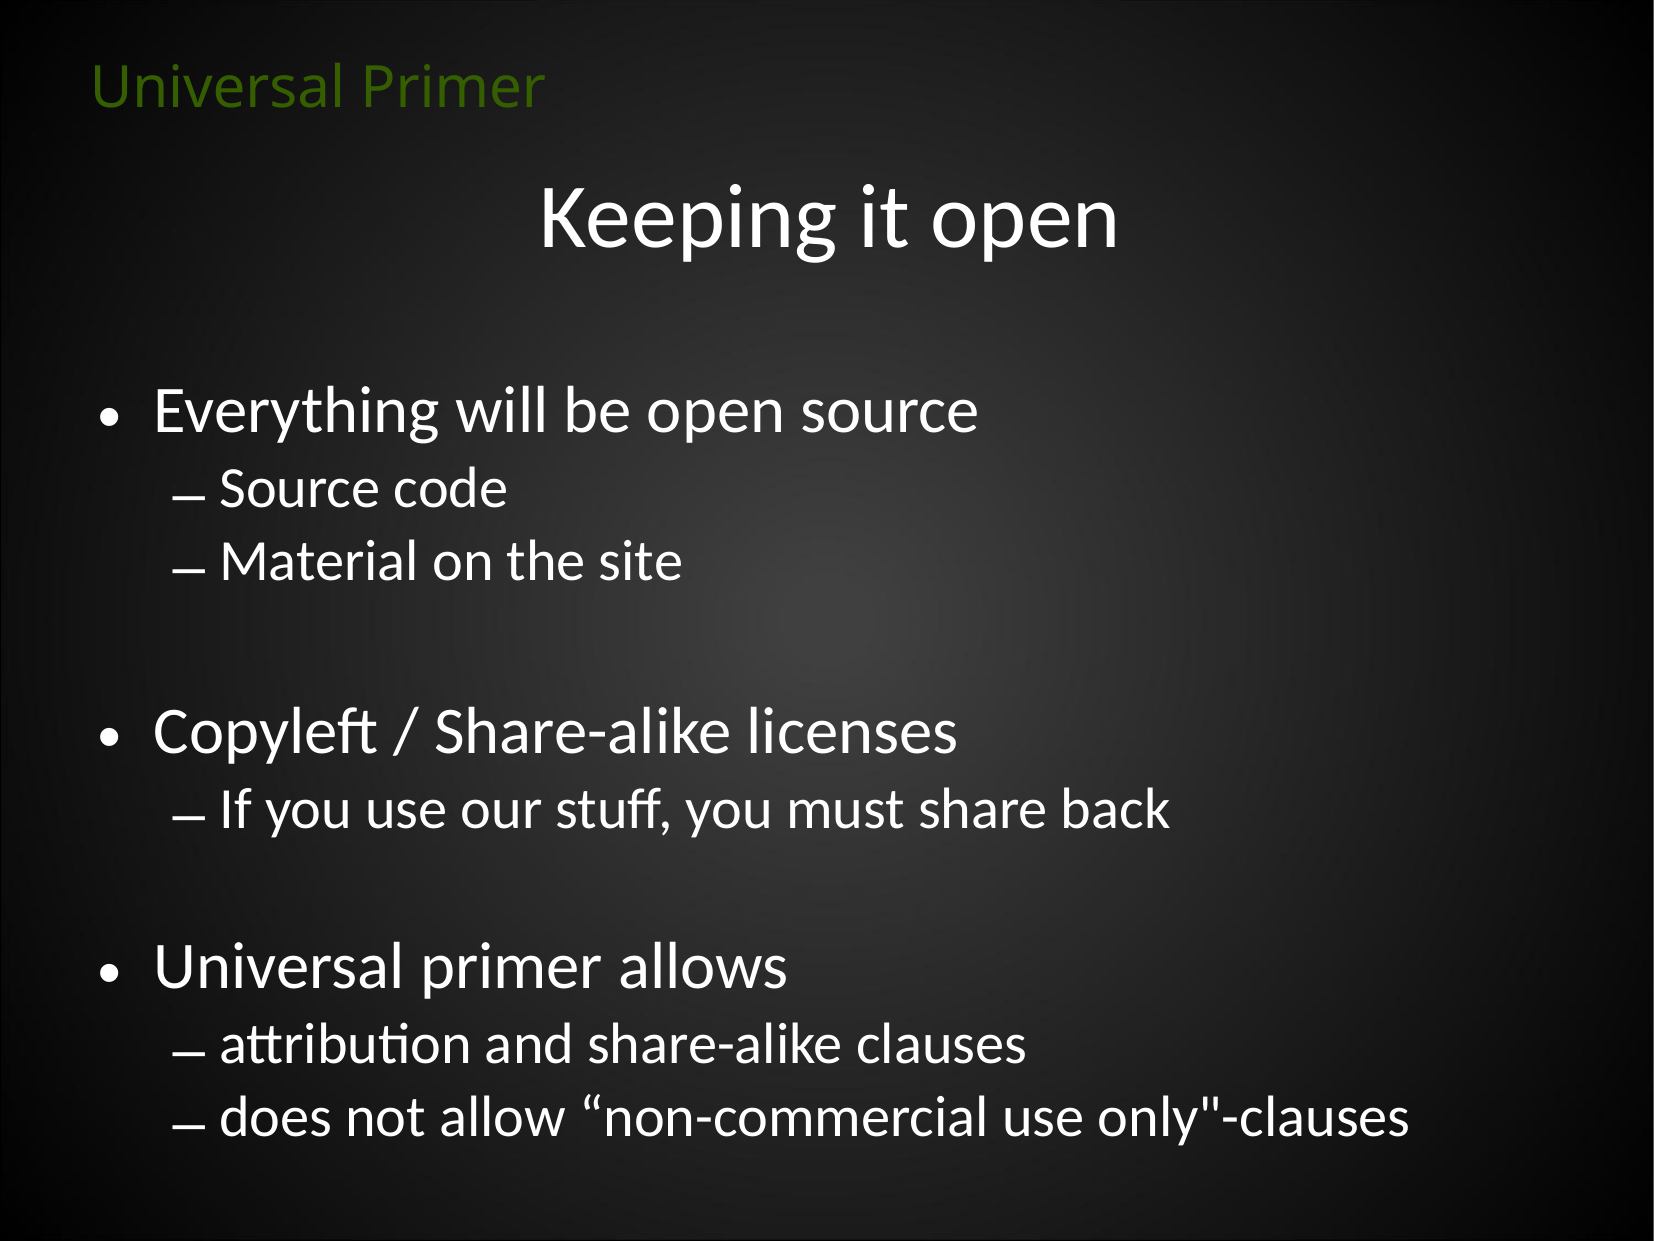

# Keeping it open
Everything will be open source
Source code
Material on the site
Copyleft / Share-alike licenses
If you use our stuff, you must share back
Universal primer allows
attribution and share-alike clauses
does not allow “non-commercial use only"-clauses